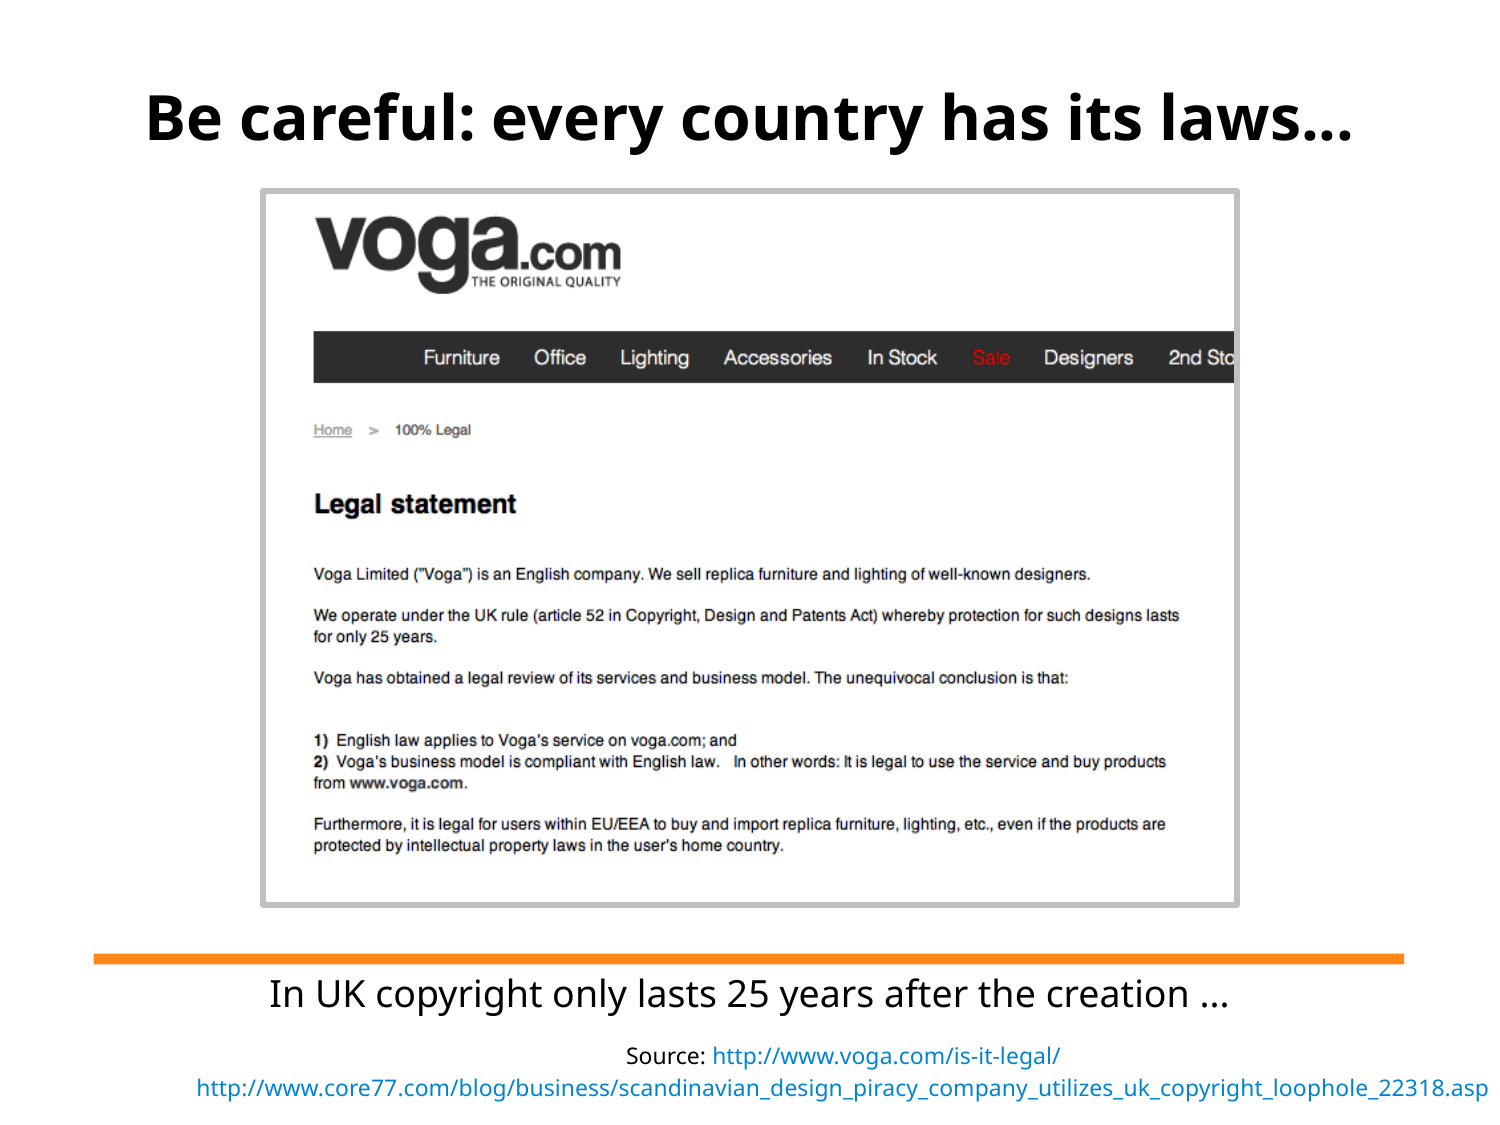

# Be careful: every country has its laws...
In UK copyright only lasts 25 years after the creation ...
Source: http://www.voga.com/is-it-legal/
http://www.core77.com/blog/business/scandinavian_design_piracy_company_utilizes_uk_copyright_loophole_22318.asp